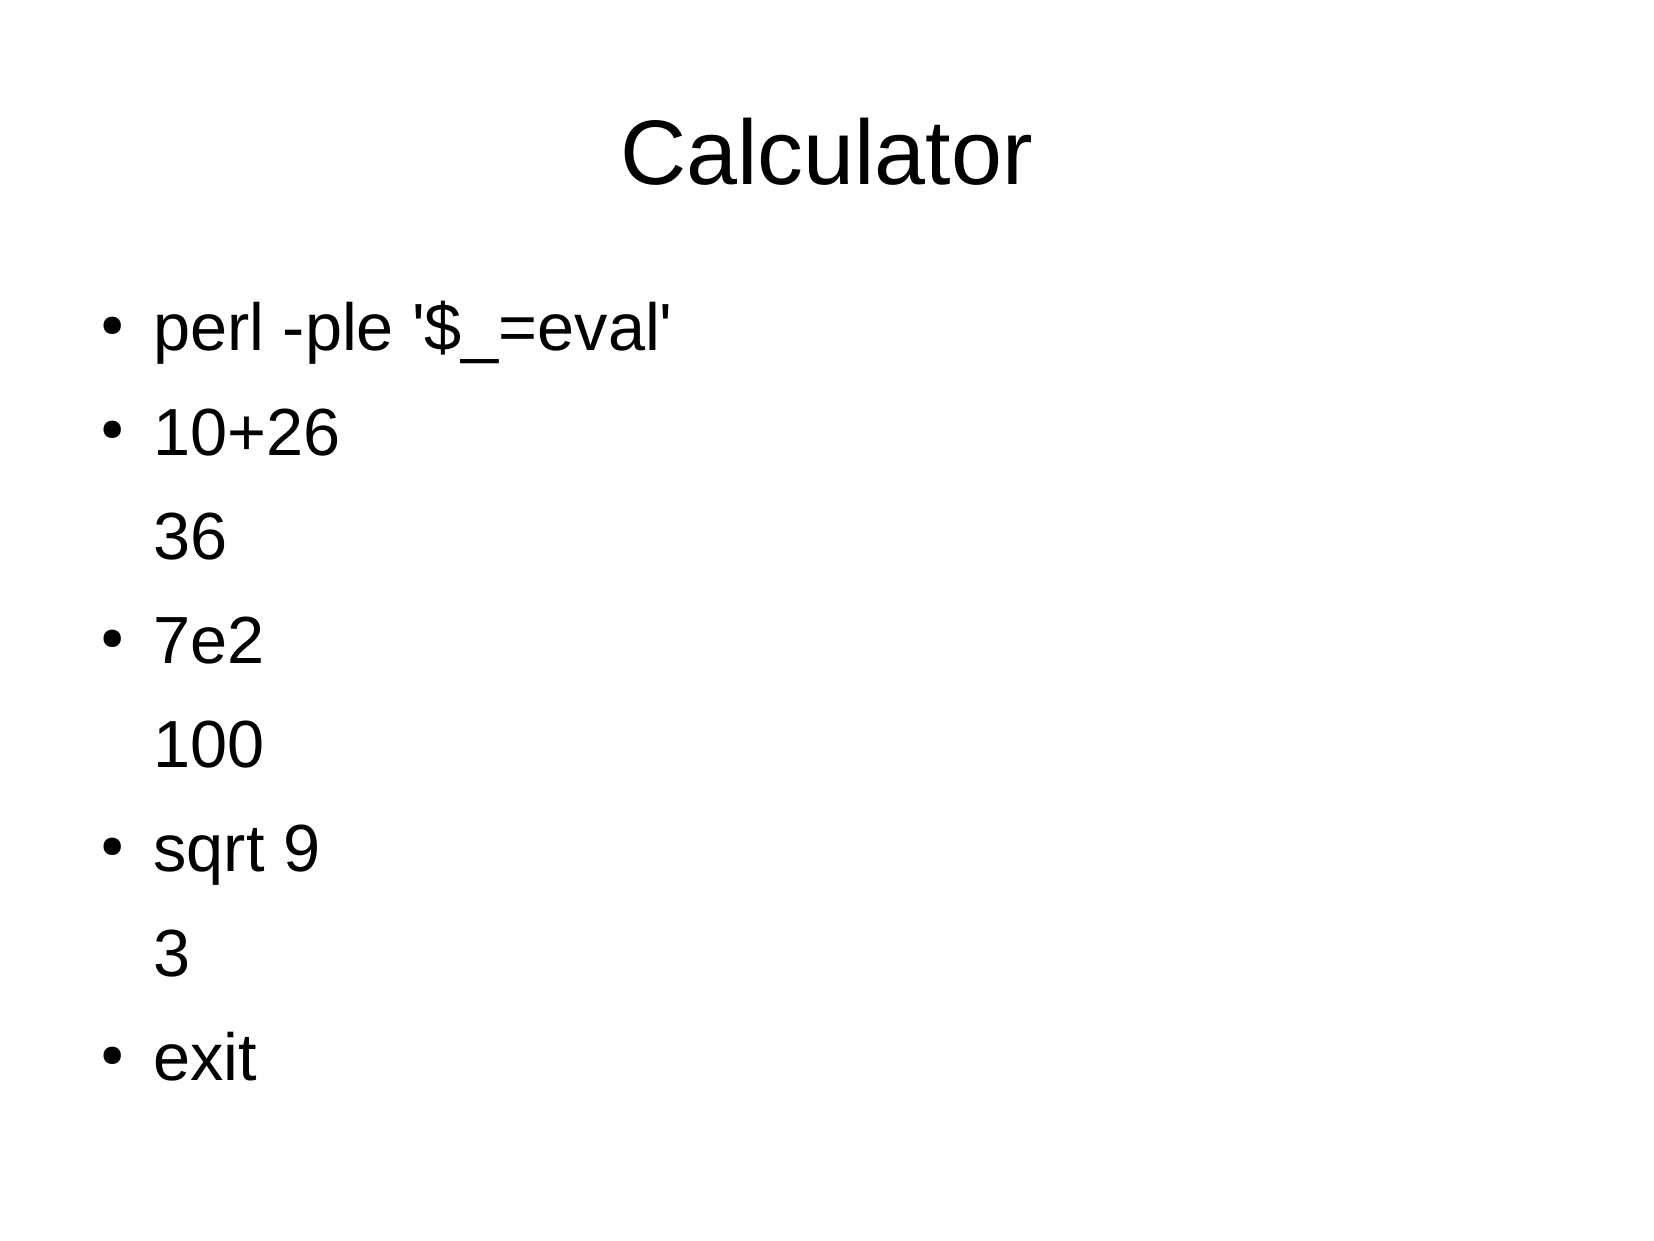

# Calculator
perl -ple '$_=eval'
10+26
36
7e2
100
sqrt 9
3
exit